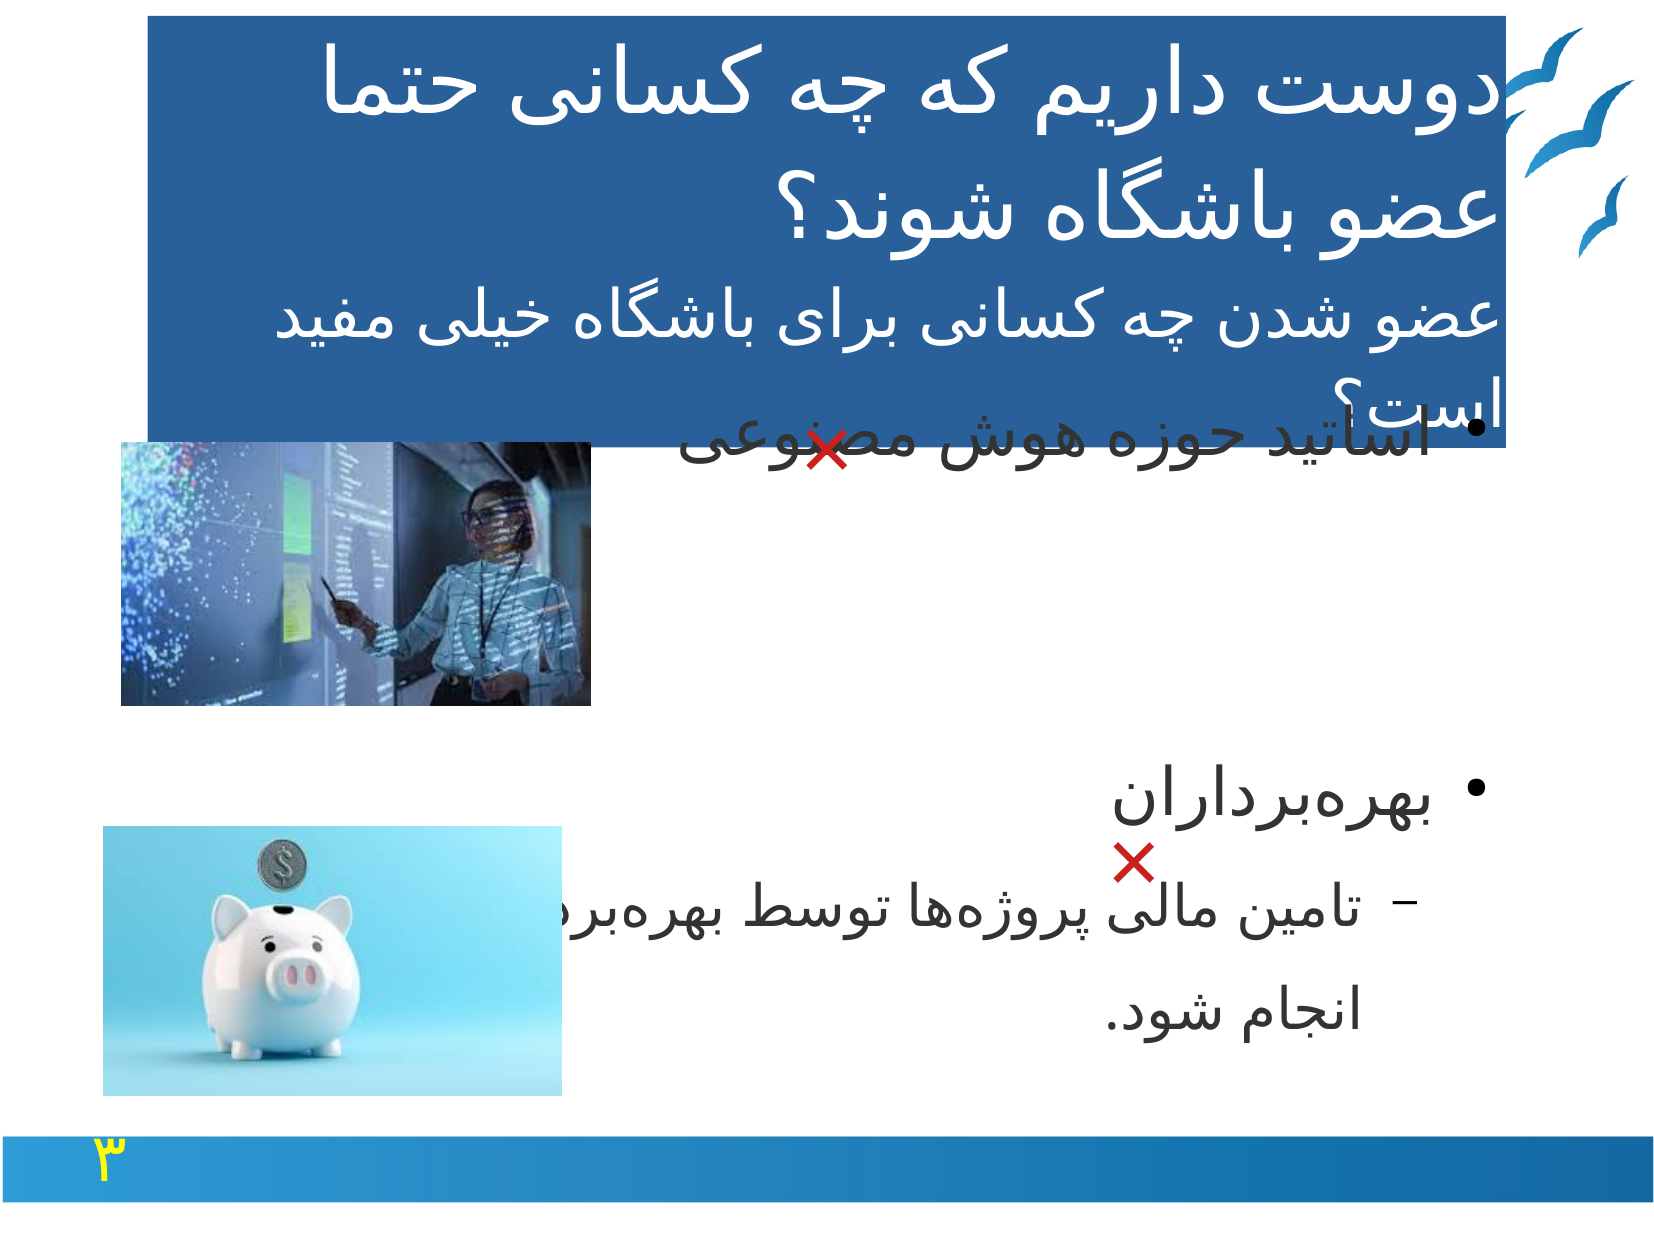

# دوست داریم که چه کسانی حتما عضو باشگاه شوند؟ عضو شدن چه کسانی برای باشگاه خیلی مفید است؟
اساتید حوزه هوش مصنوعی
بهره‌برداران
تامین مالی پروژه‌ها توسط بهره‌برداران باید
انجام شود.
×
×
 ۳